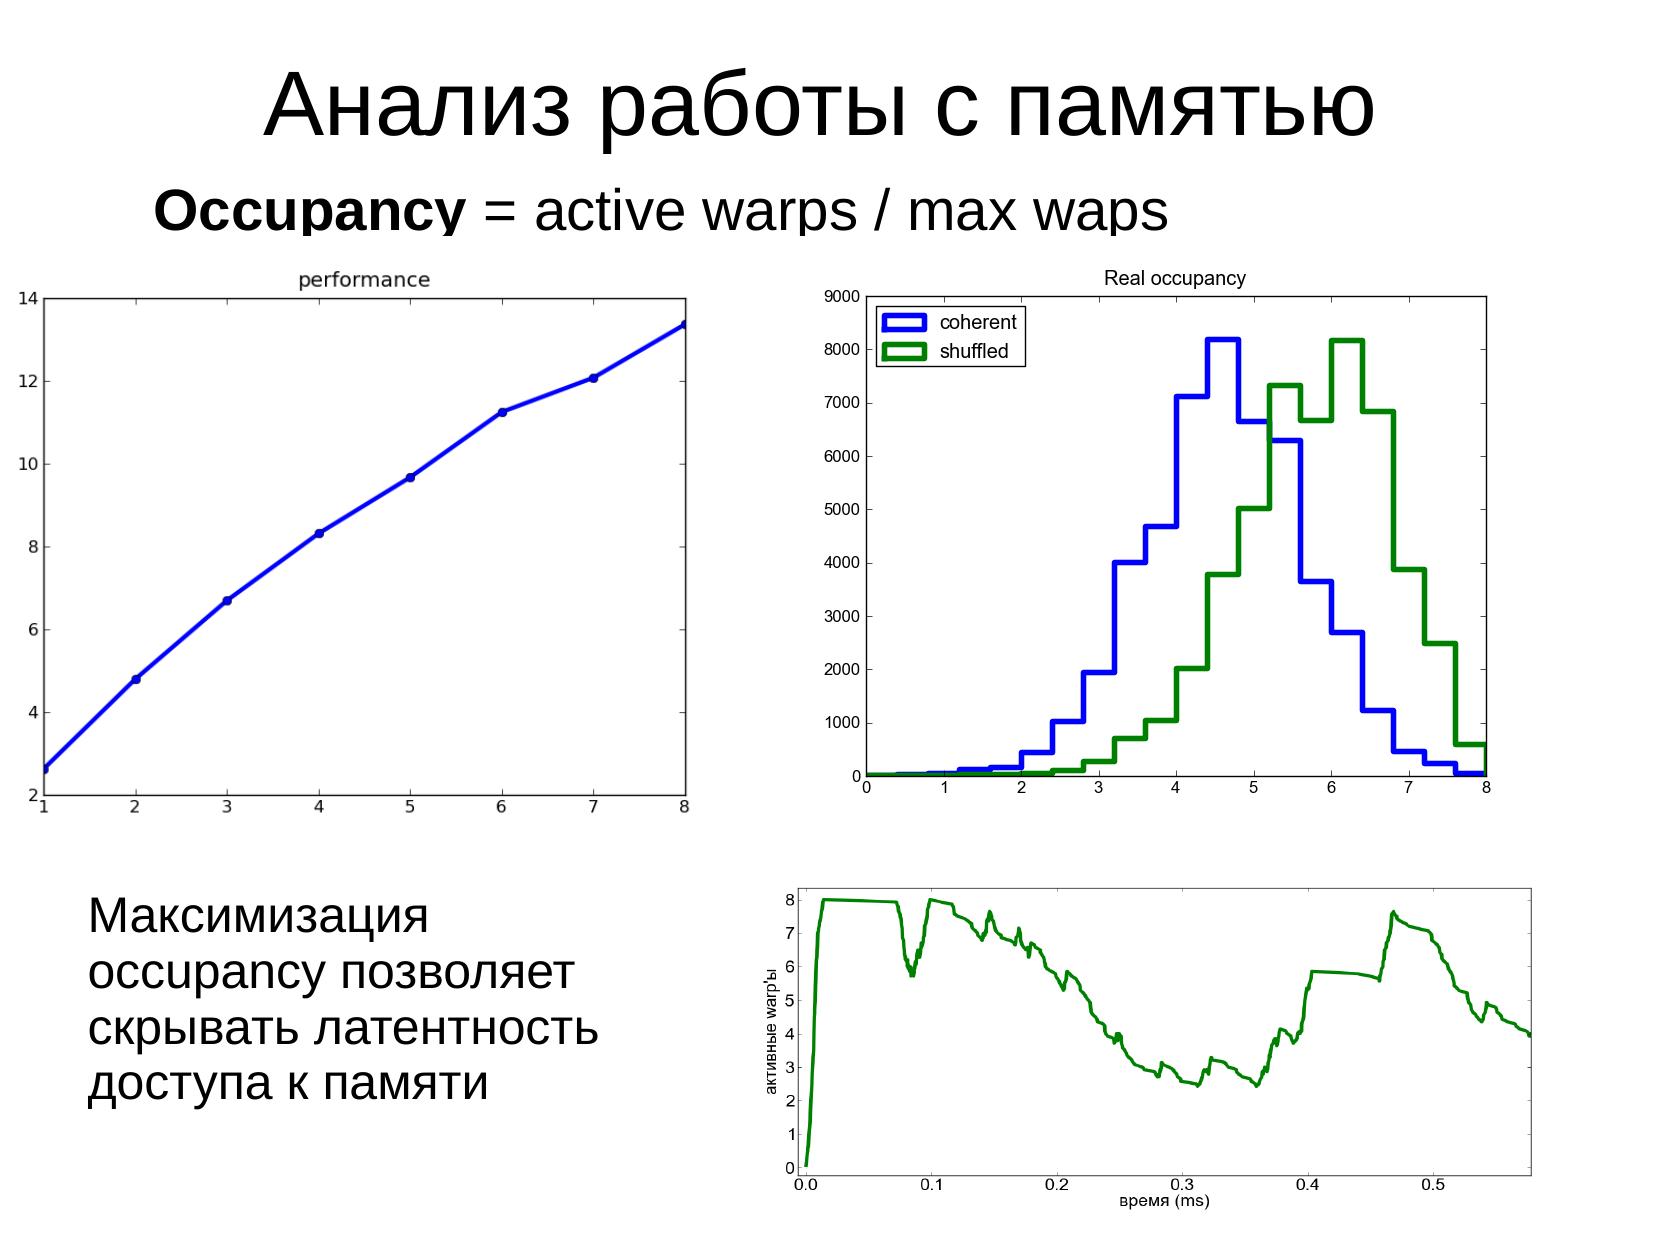

# Анализ работы с памятью
Occupancy = active warps / max waps
Максимизация occupancy позволяет скрывать латентность доступа к памяти
9